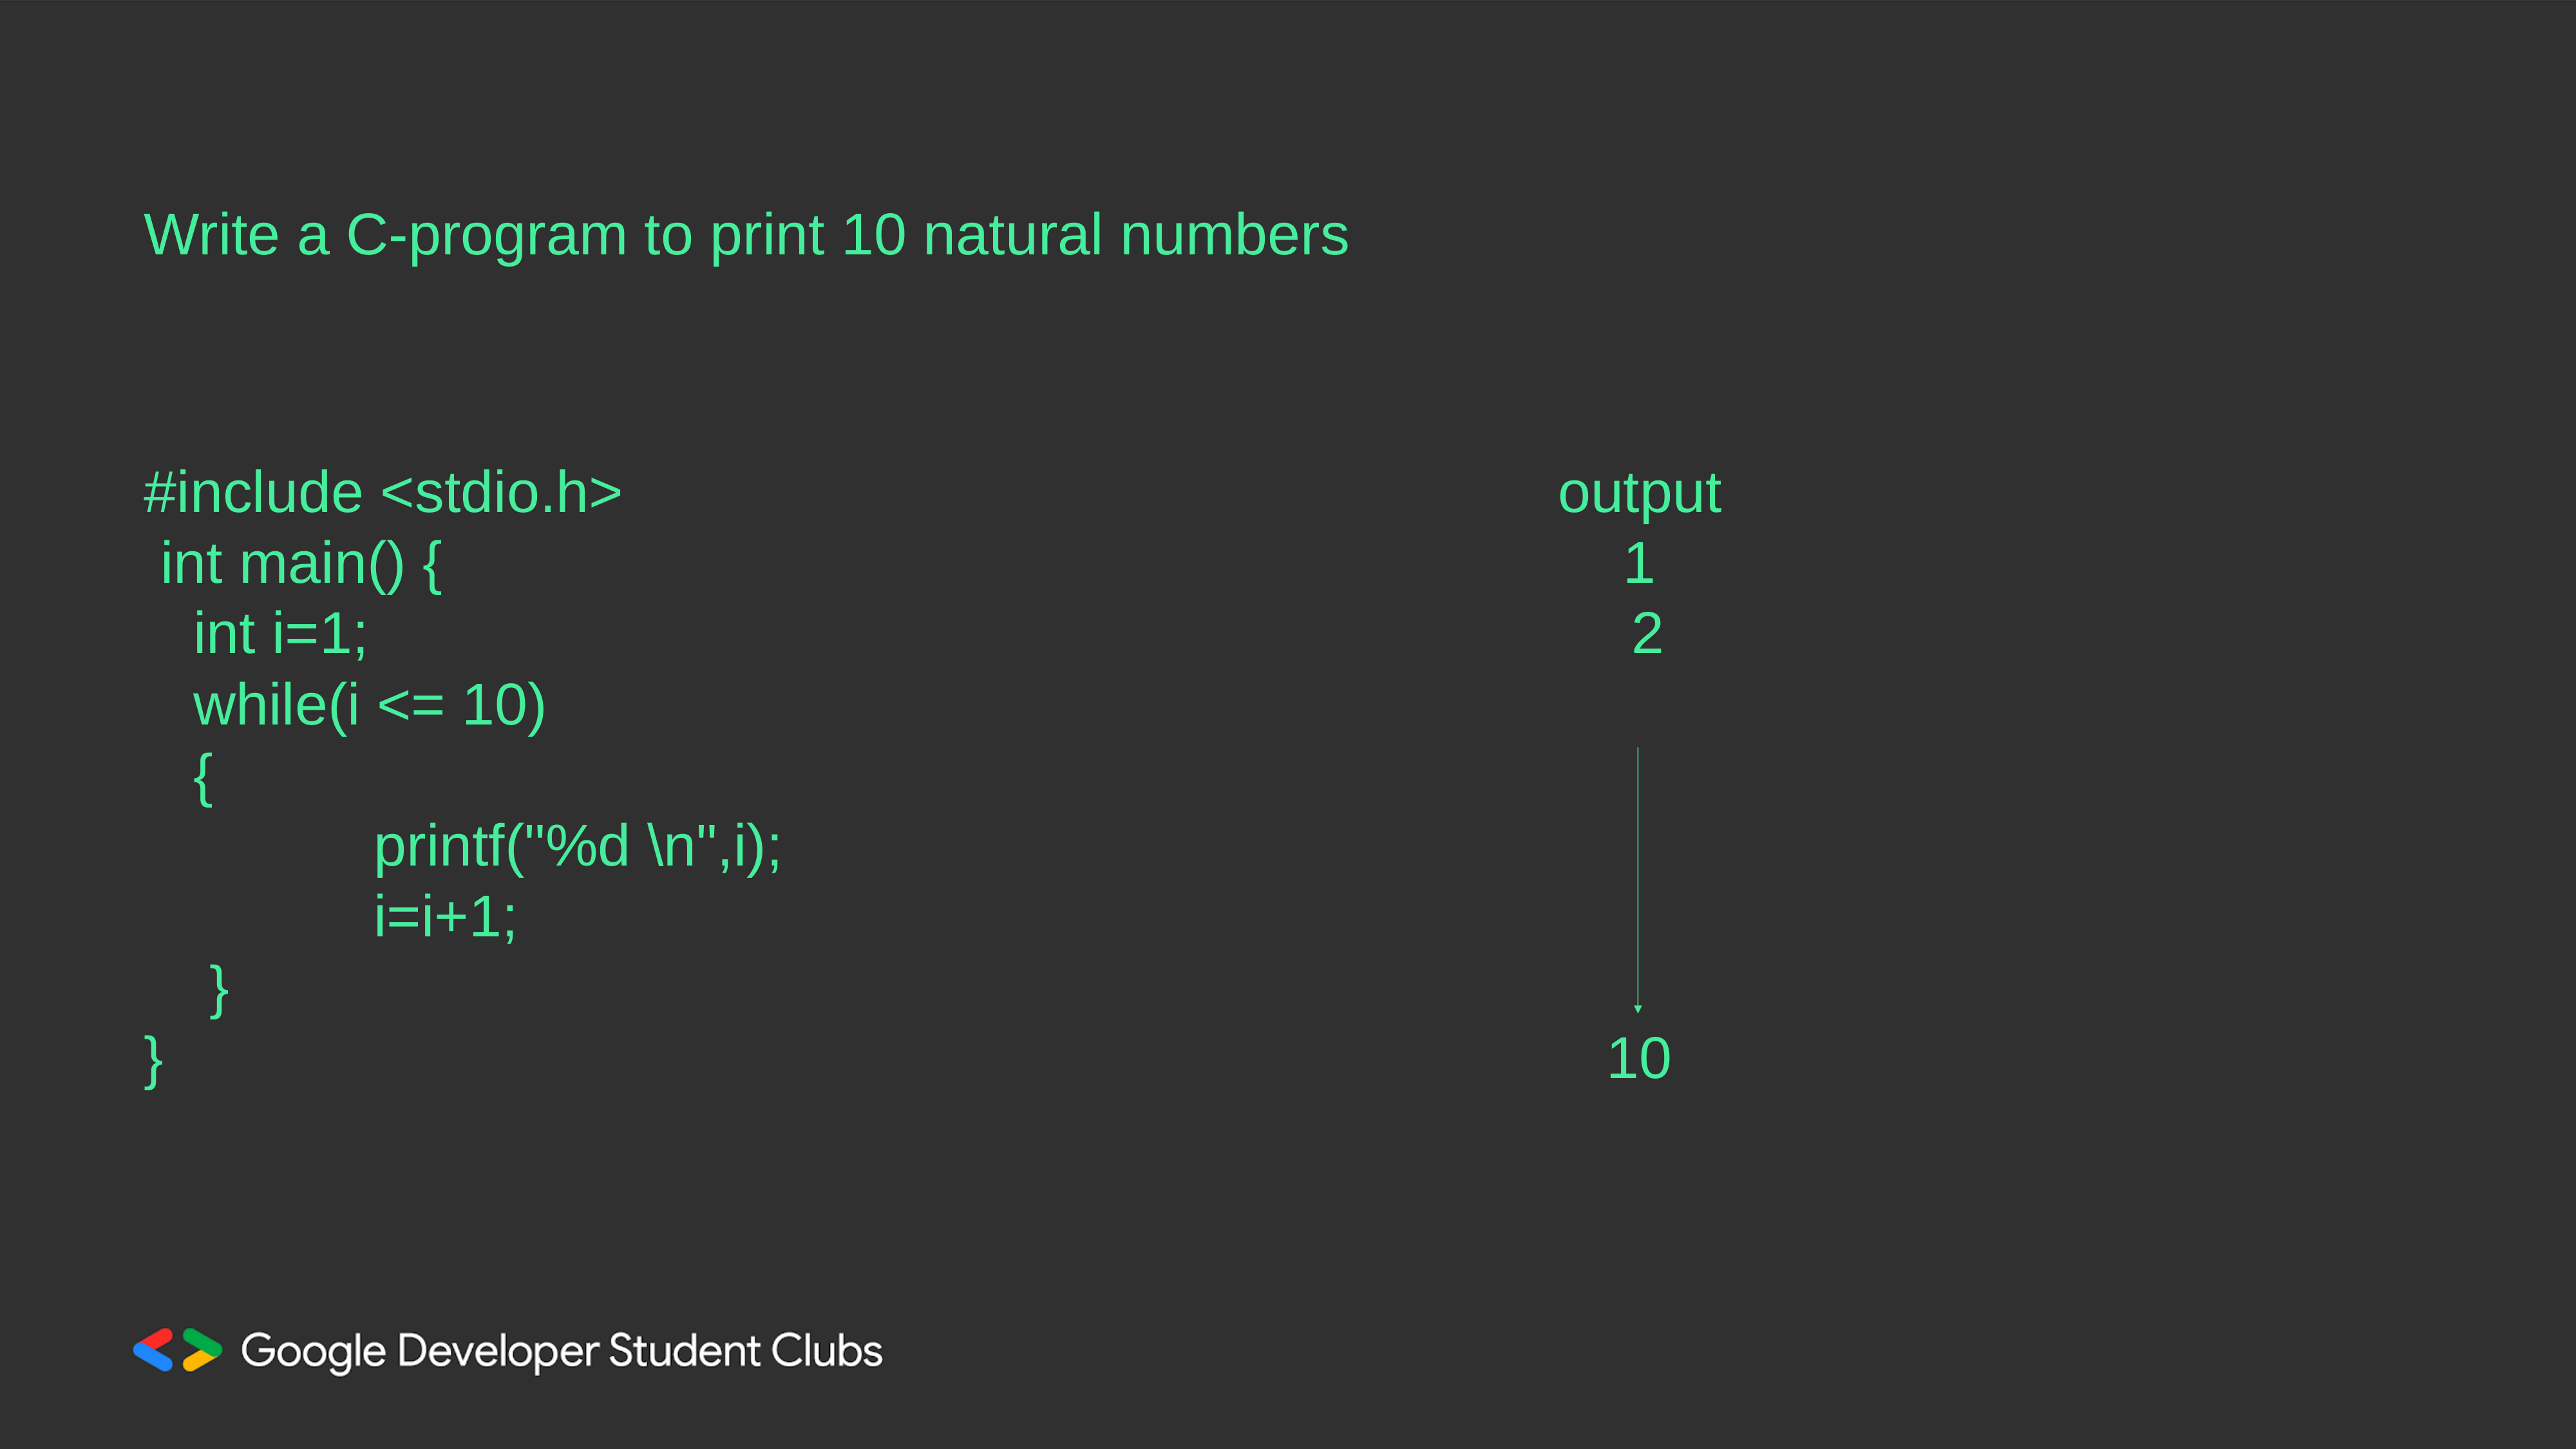

Write a C-program to print 10 natural numbers
#include <stdio.h> output
 int main() { 1
 int i=1; 2
 while(i <= 10)
 {
 printf("%d \n",i);
 i=i+1;
 }
} 10